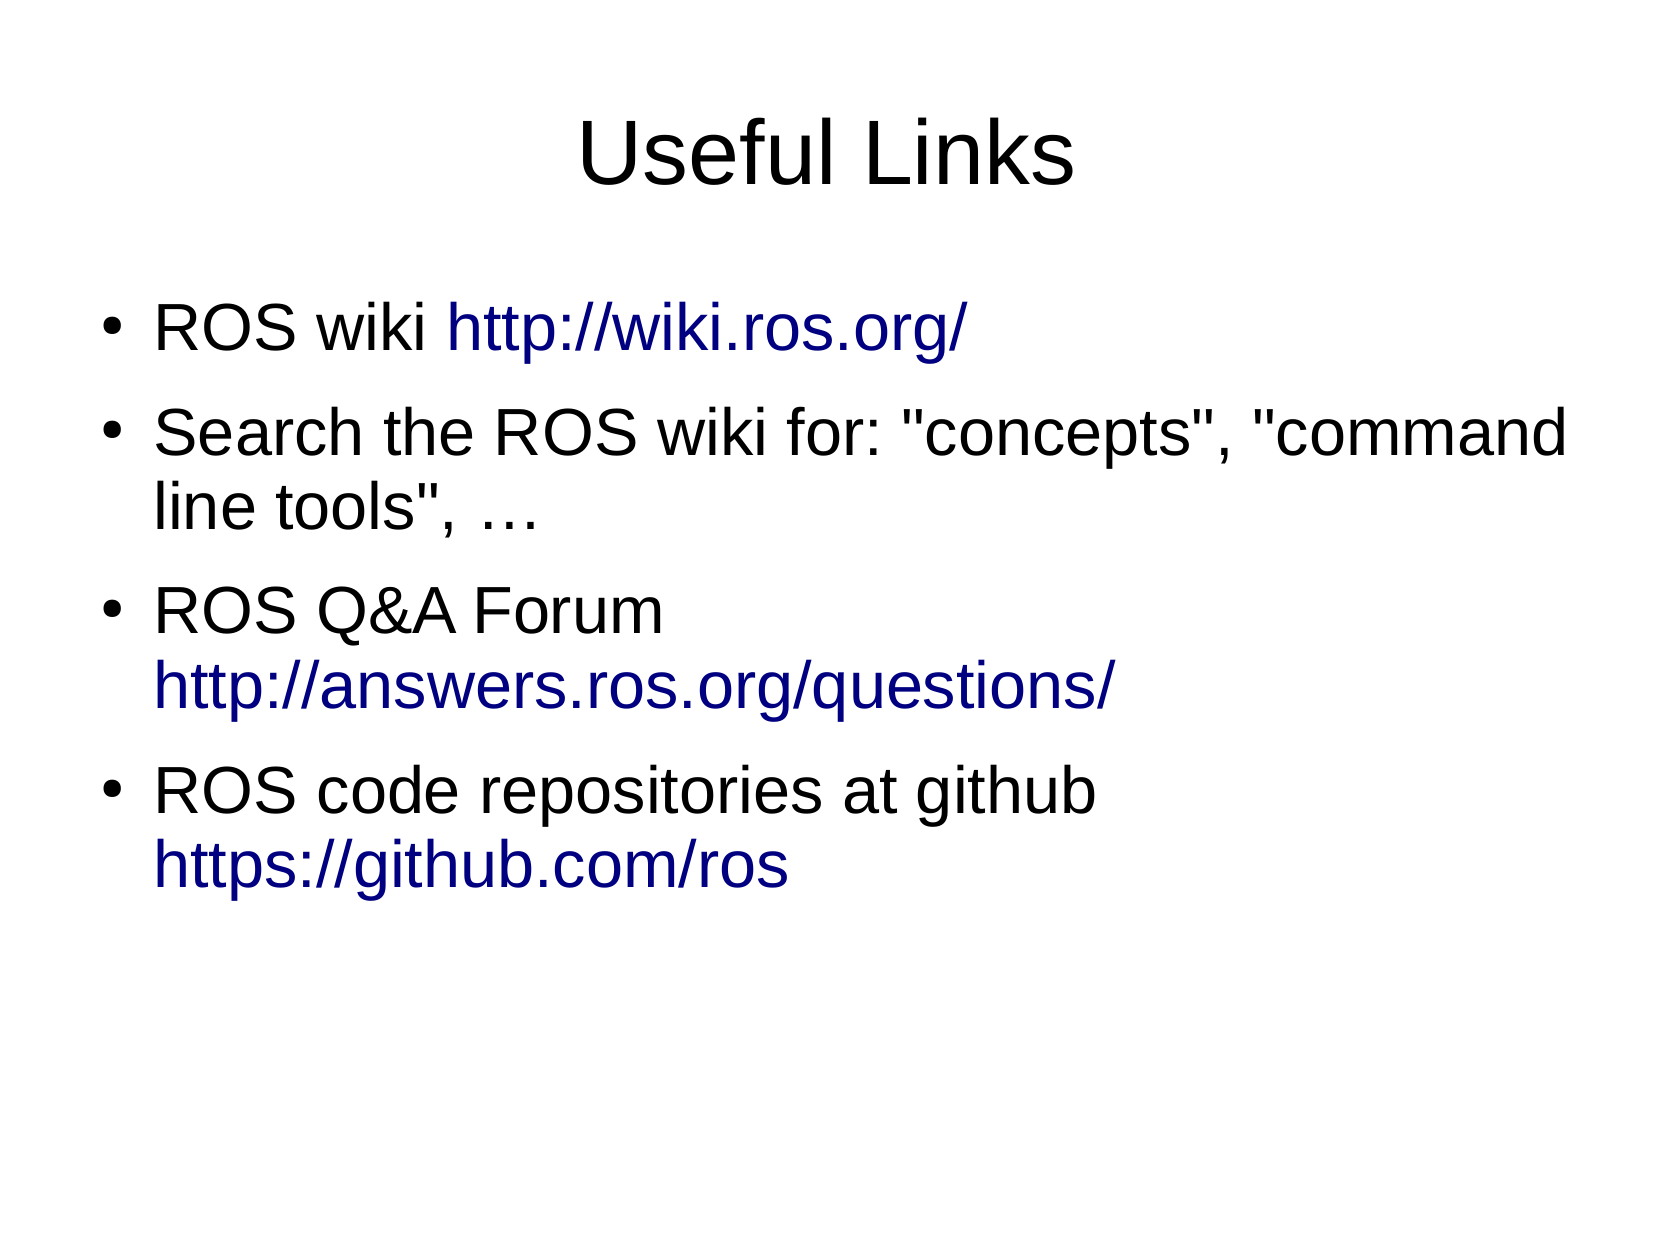

# Useful Links
ROS wiki http://wiki.ros.org/
Search the ROS wiki for: "concepts", "command line tools", …
ROS Q&A Forum http://answers.ros.org/questions/
ROS code repositories at github https://github.com/ros